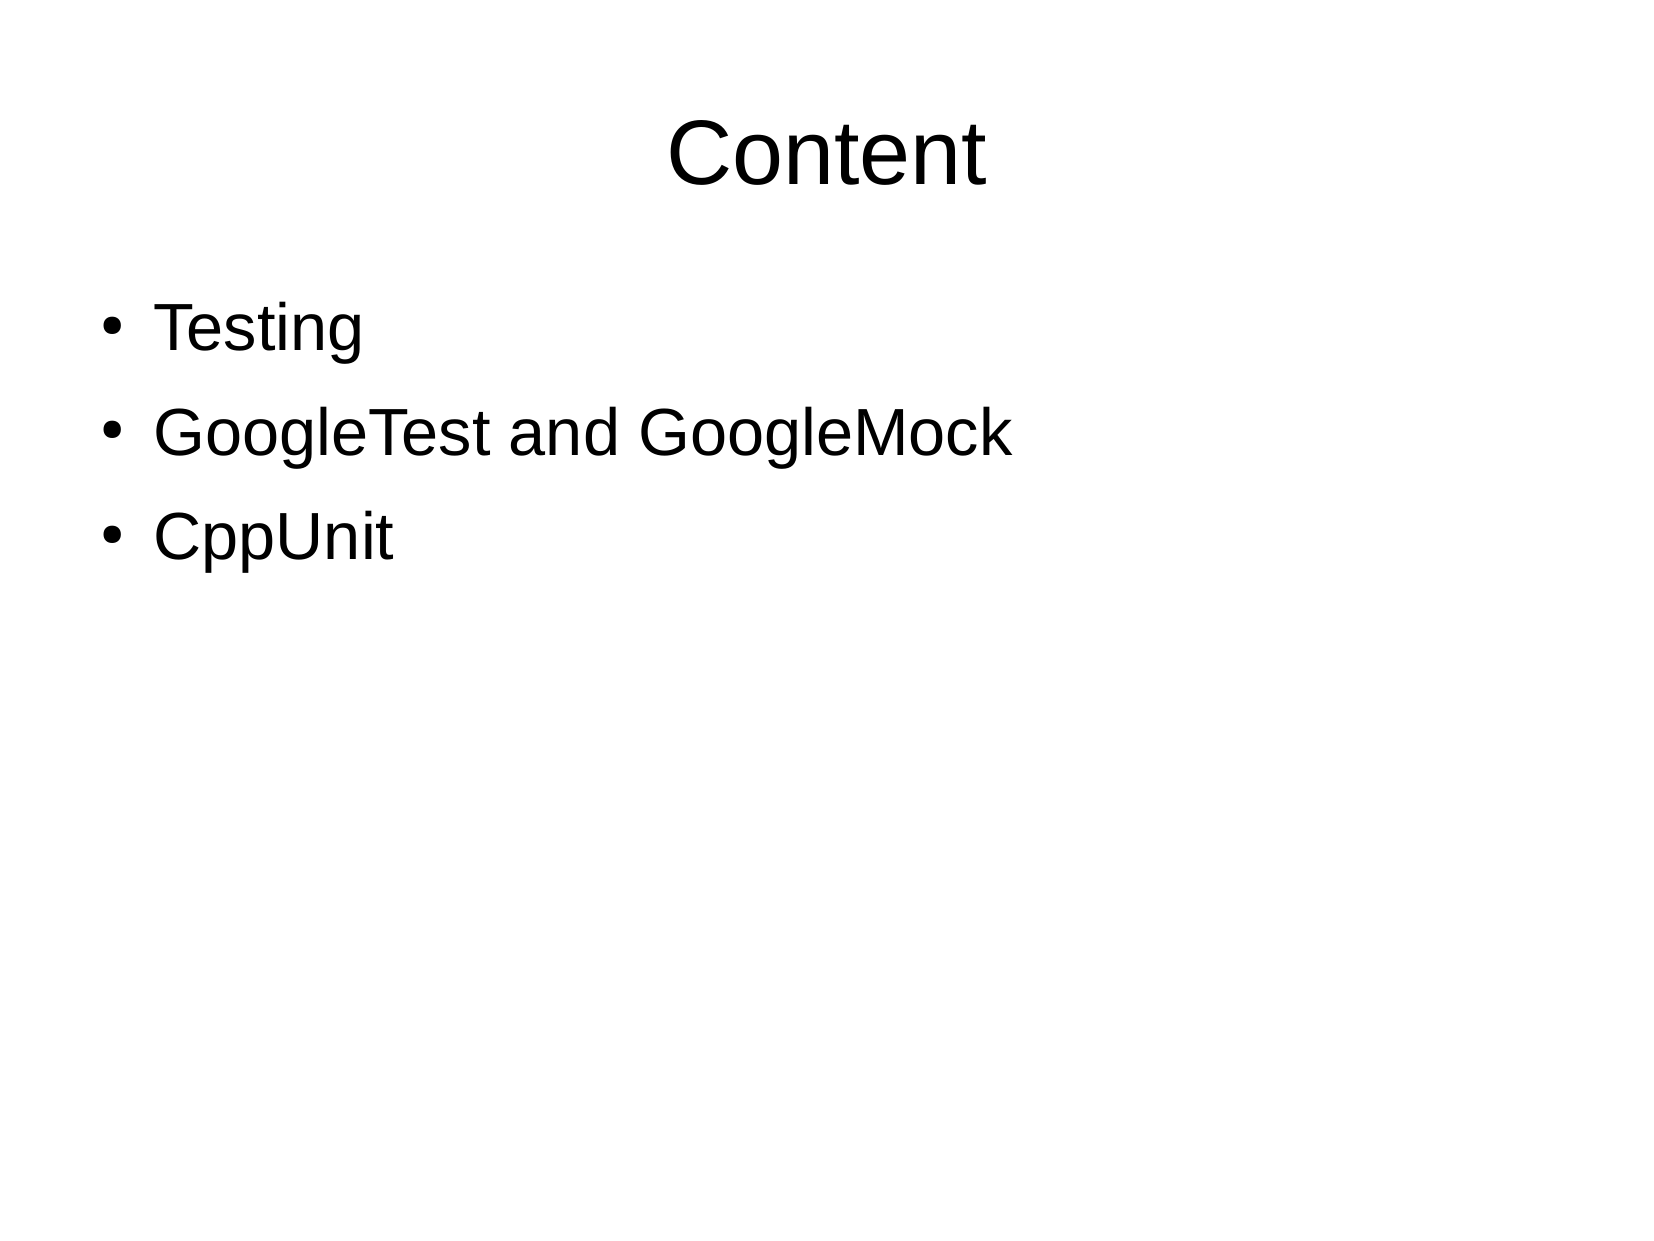

# Content
Testing
GoogleTest and GoogleMock
CppUnit